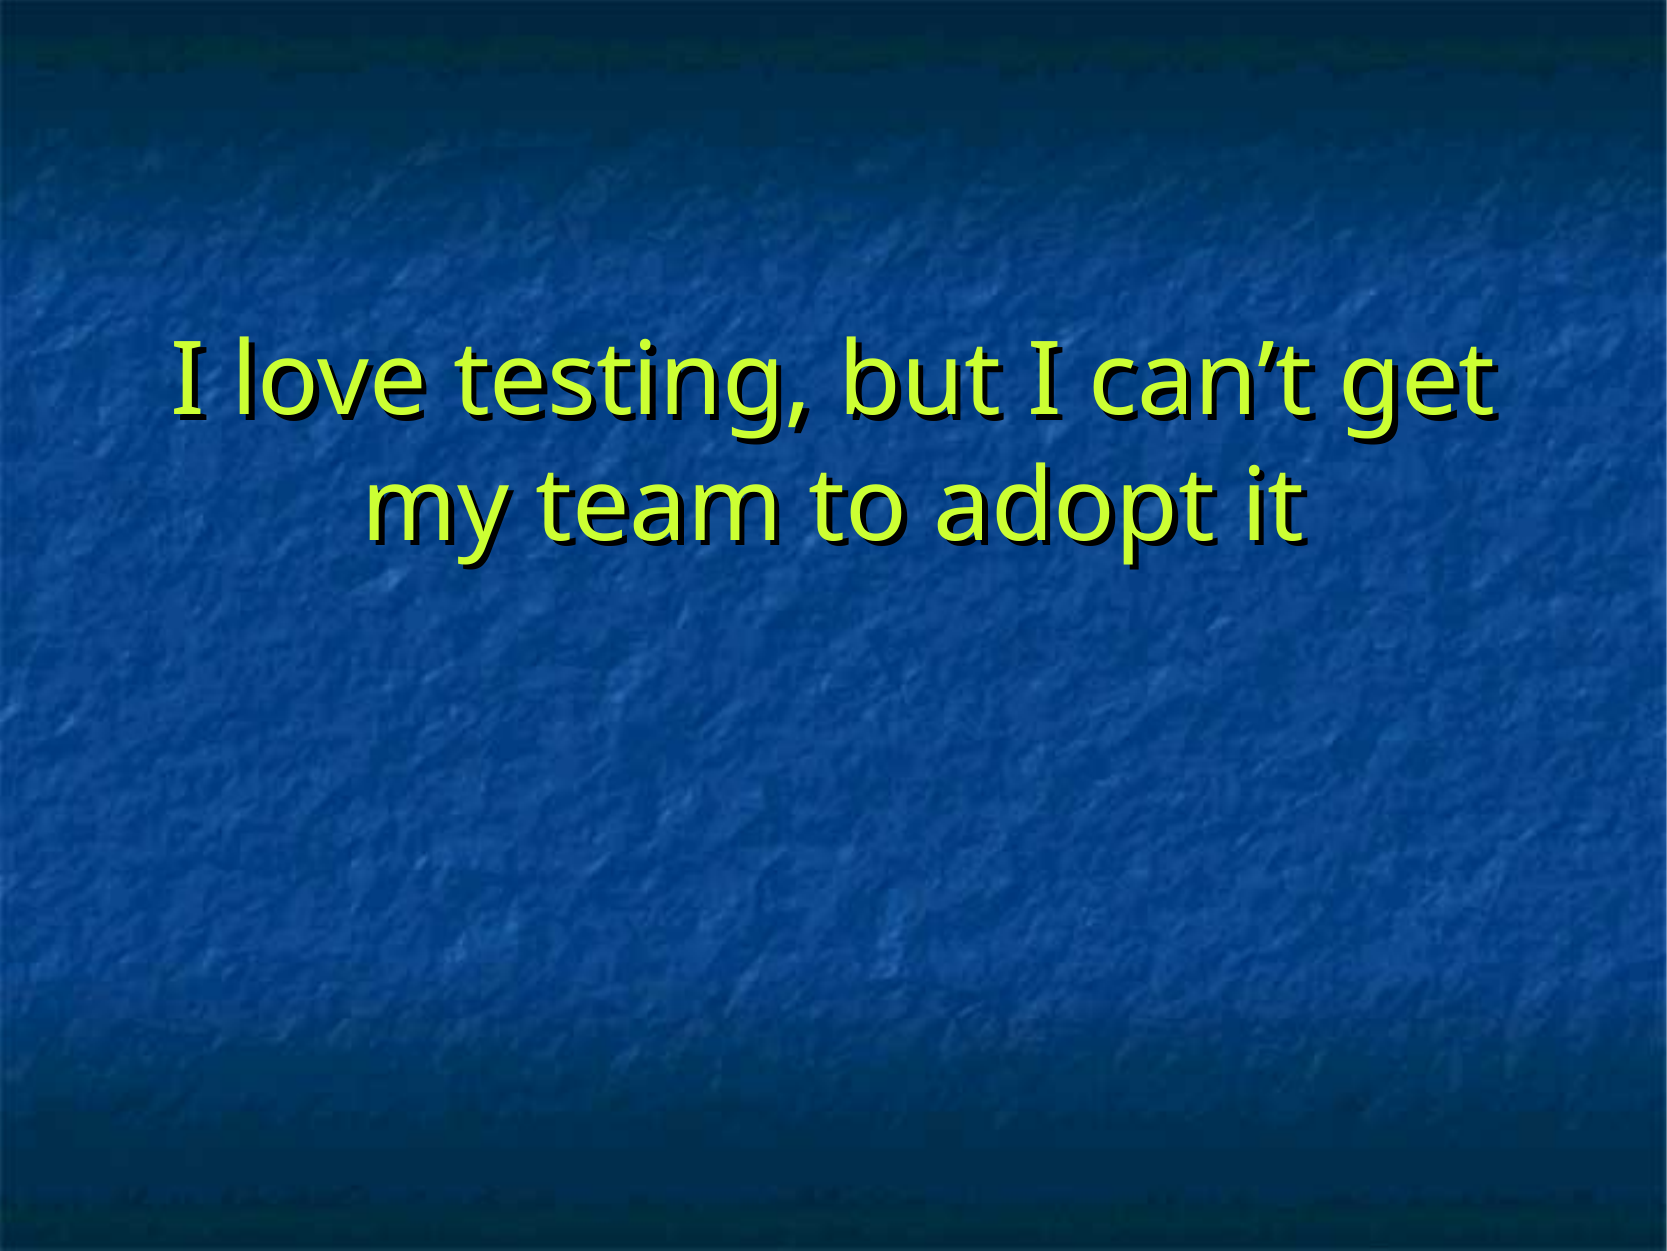

# I love testing, but I can’t get my team to adopt it